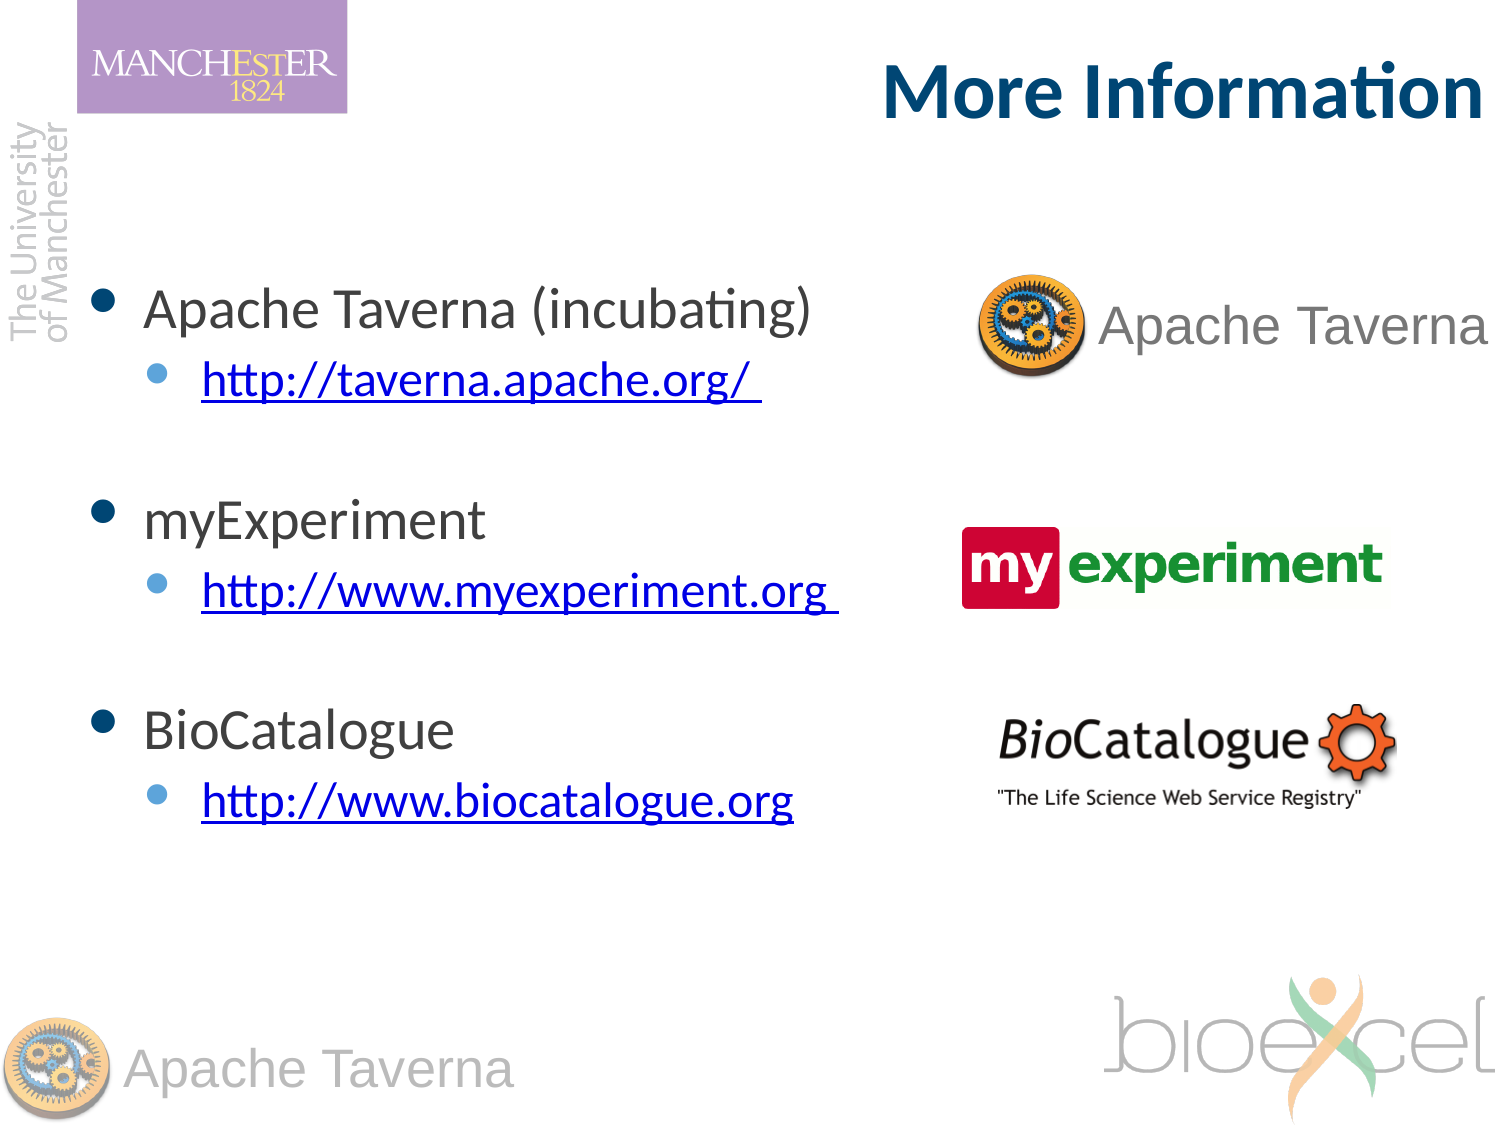

More Information
Apache Taverna (incubating)
http://taverna.apache.org/
myExperiment
http://www.myexperiment.org
BioCatalogue
http://www.biocatalogue.org